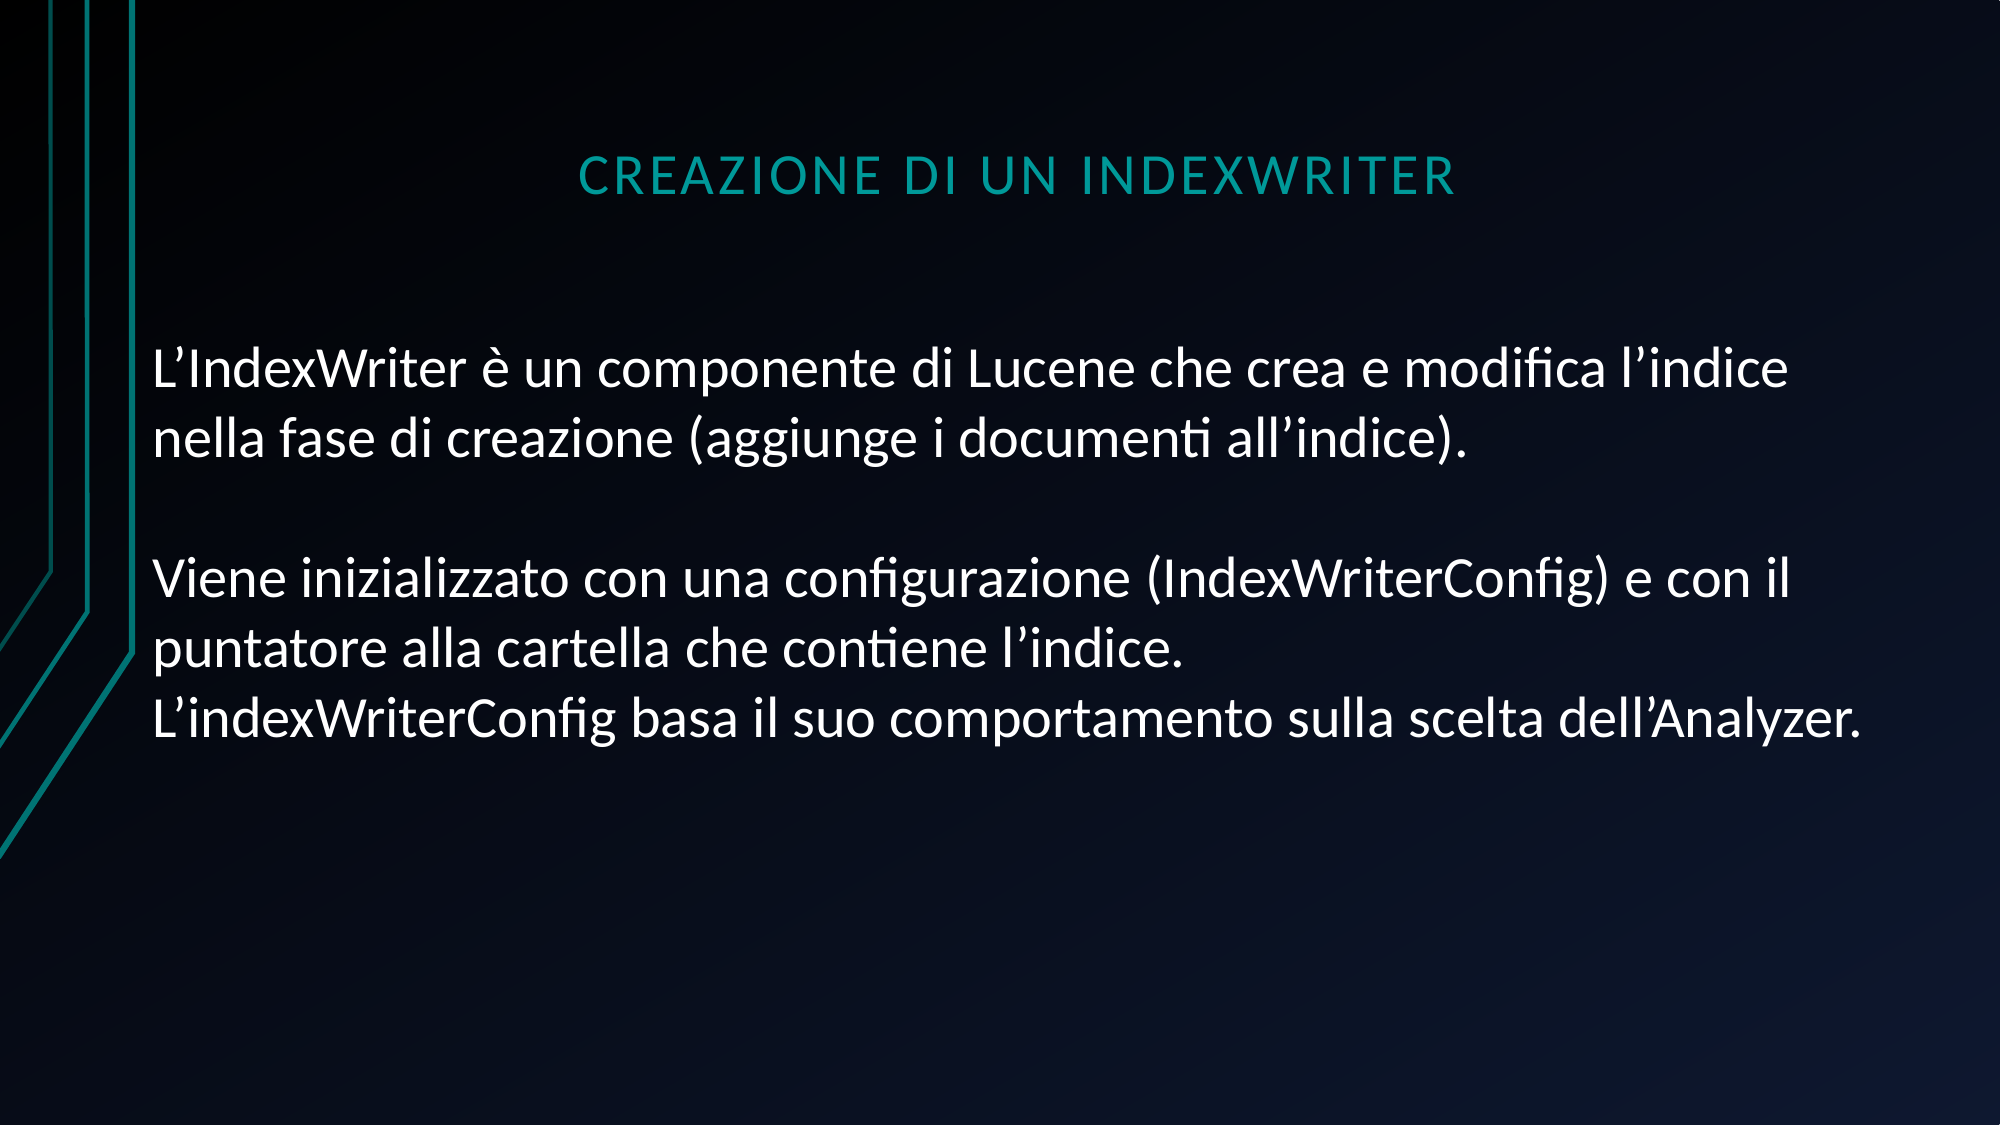

# Creazione di un Indexwriter
L’IndexWriter è un componente di Lucene che crea e modifica l’indice nella fase di creazione (aggiunge i documenti all’indice).
Viene inizializzato con una configurazione (IndexWriterConfig) e con il puntatore alla cartella che contiene l’indice.
L’indexWriterConfig basa il suo comportamento sulla scelta dell’Analyzer.